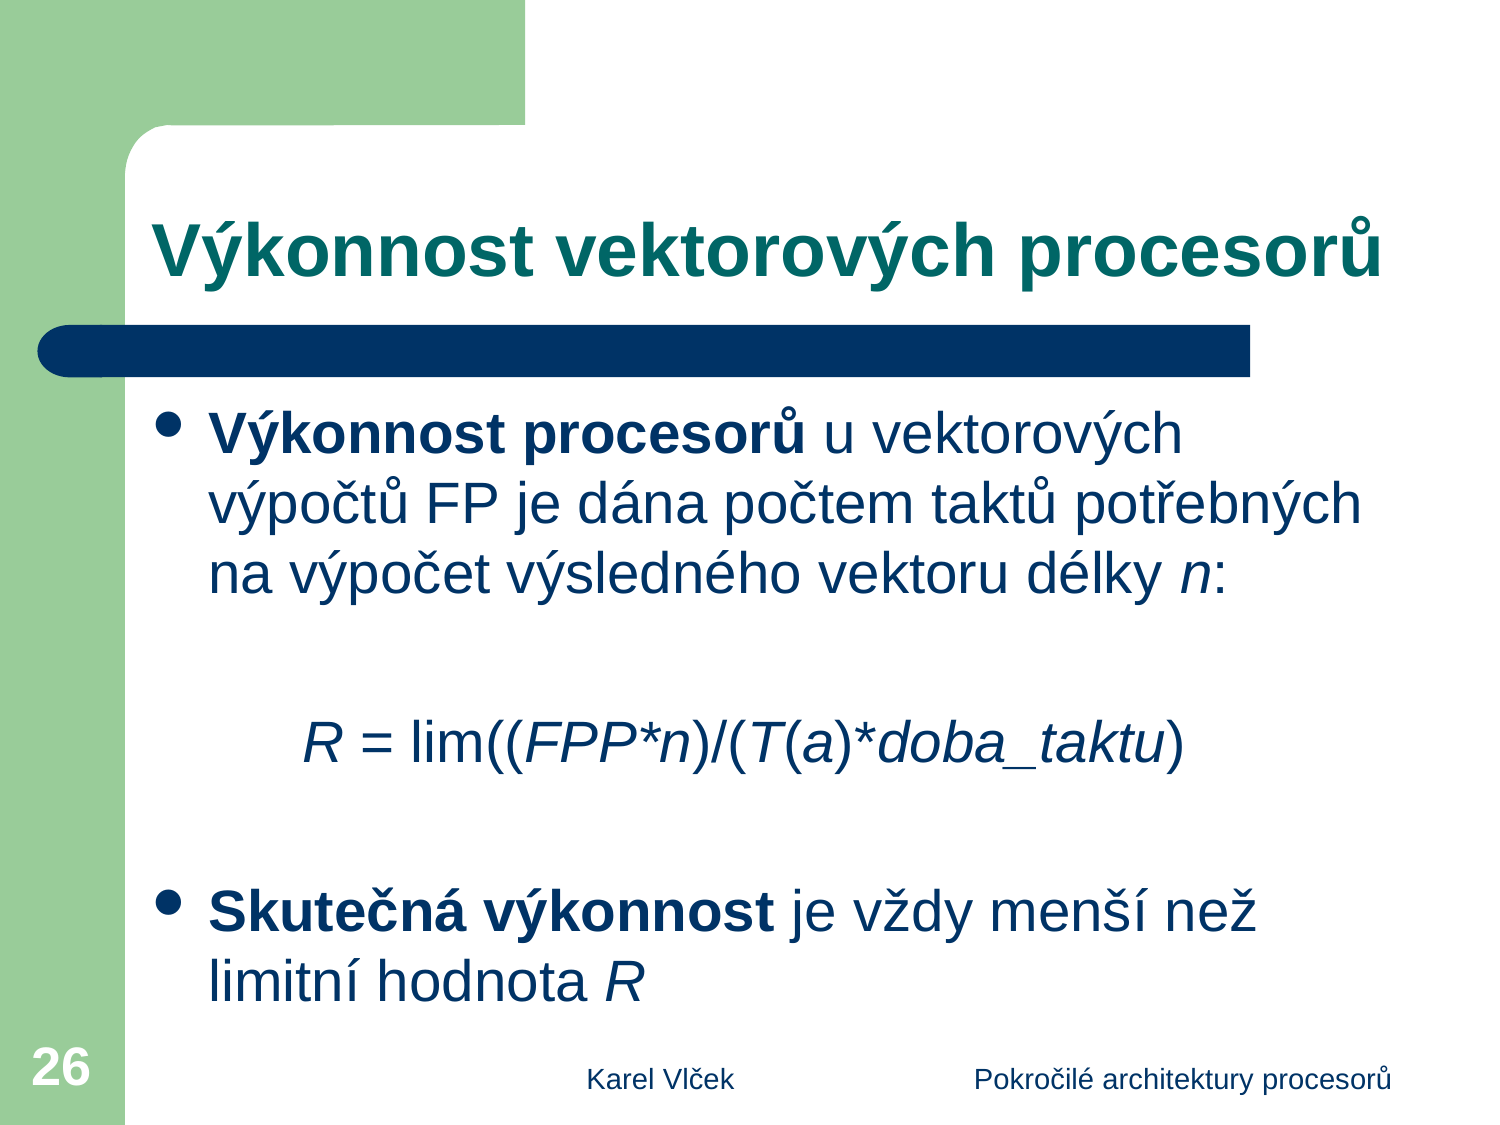

# Výkonnost vektorových procesorů
Výkonnost procesorů u vektorových výpočtů FP je dána počtem taktů potřebných na výpočet výsledného vektoru délky n:
		R = lim((FPP*n)/(T(a)*doba_taktu)
Skutečná výkonnost je vždy menší než limitní hodnota R
26
Karel Vlček
Pokročilé architektury procesorů